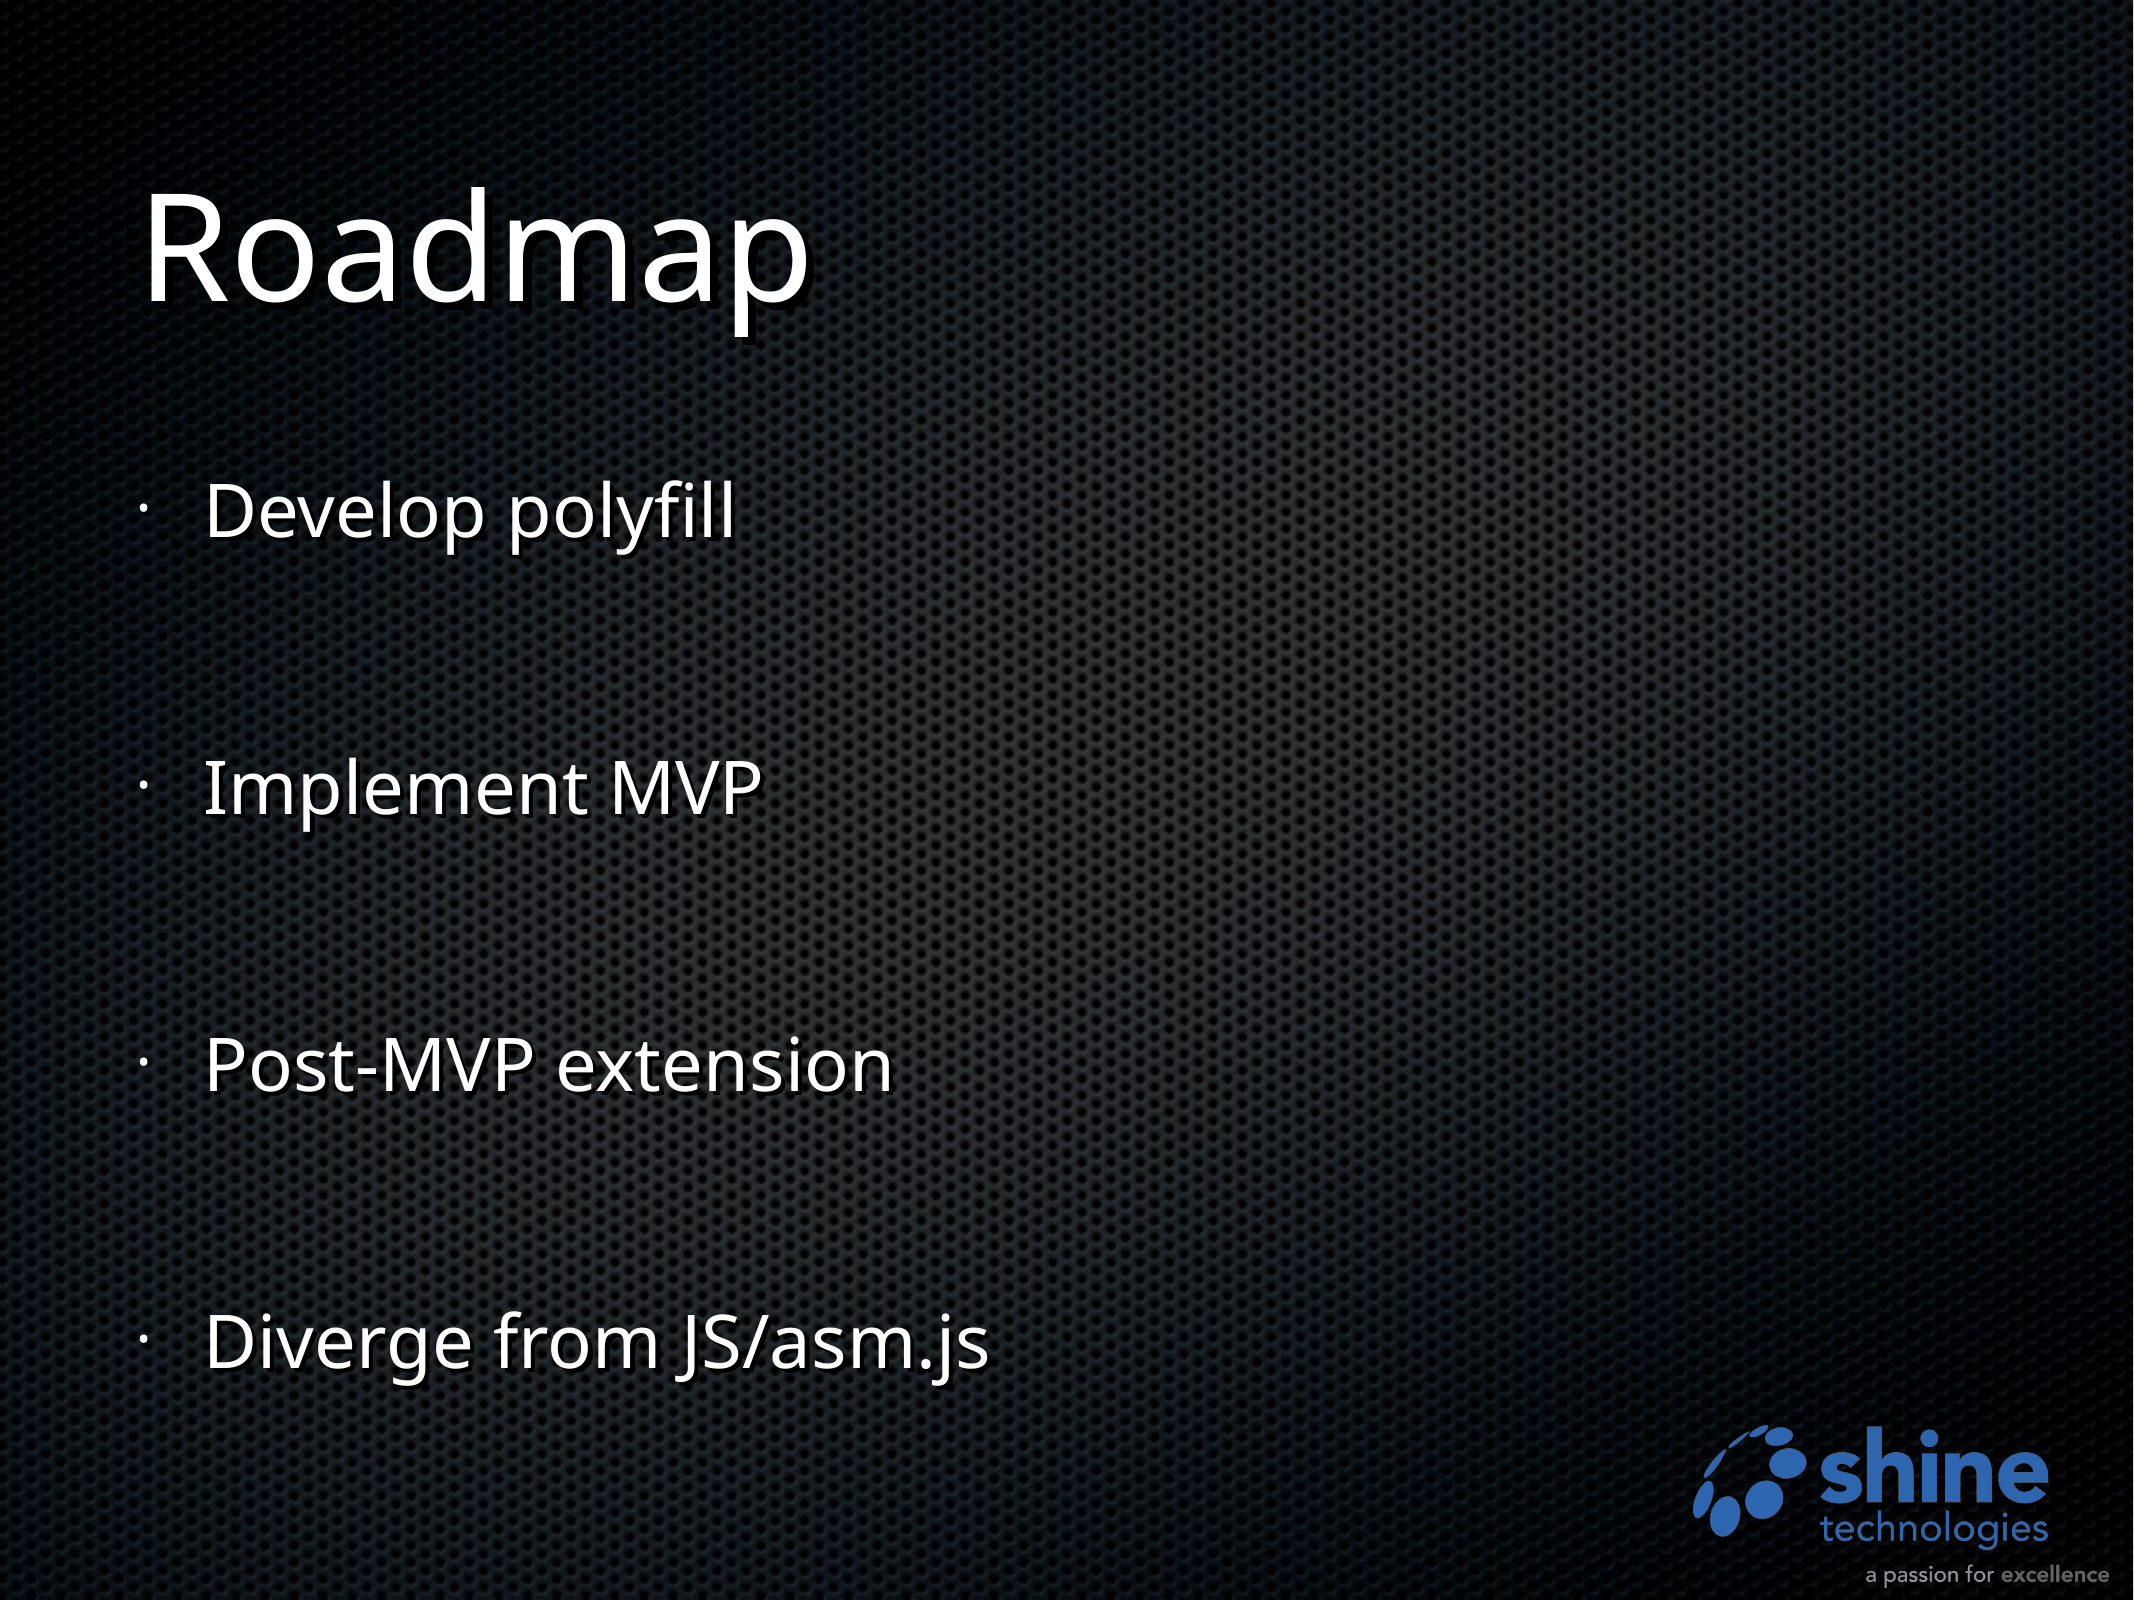

# Roadmap
Develop polyfill
Implement MVP
Post-MVP extension
Diverge from JS/asm.js